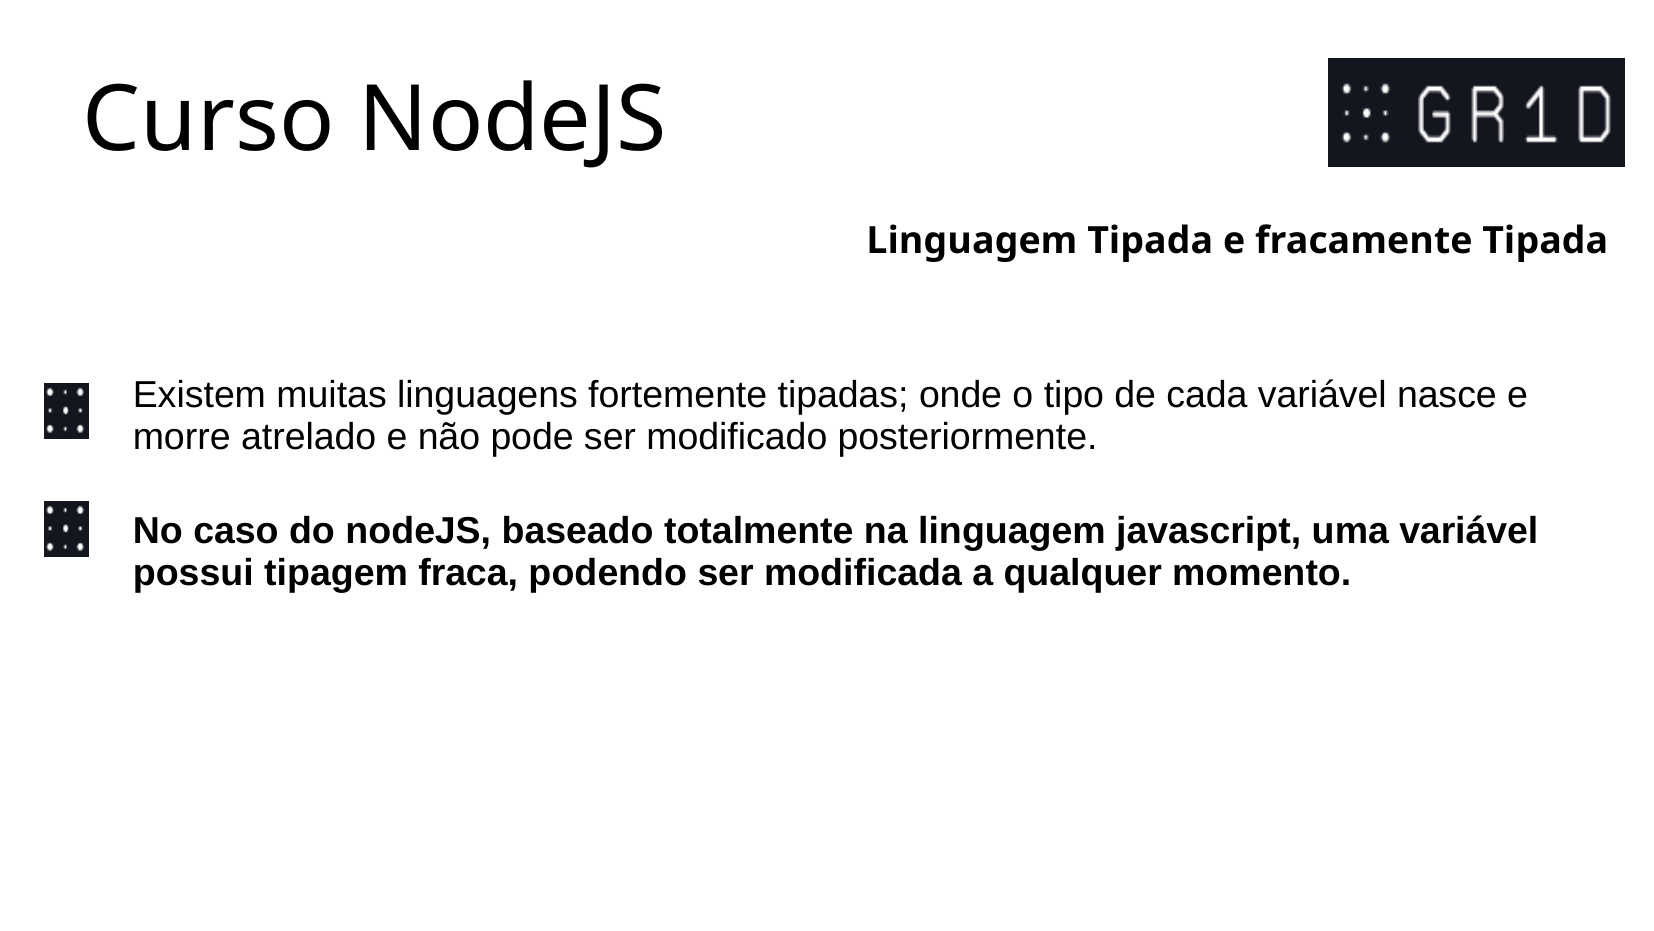

# Curso NodeJS
Linguagem Tipada e fracamente Tipada
Existem muitas linguagens fortemente tipadas; onde o tipo de cada variável nasce e morre atrelado e não pode ser modificado posteriormente.
No caso do nodeJS, baseado totalmente na linguagem javascript, uma variável possui tipagem fraca, podendo ser modificada a qualquer momento.